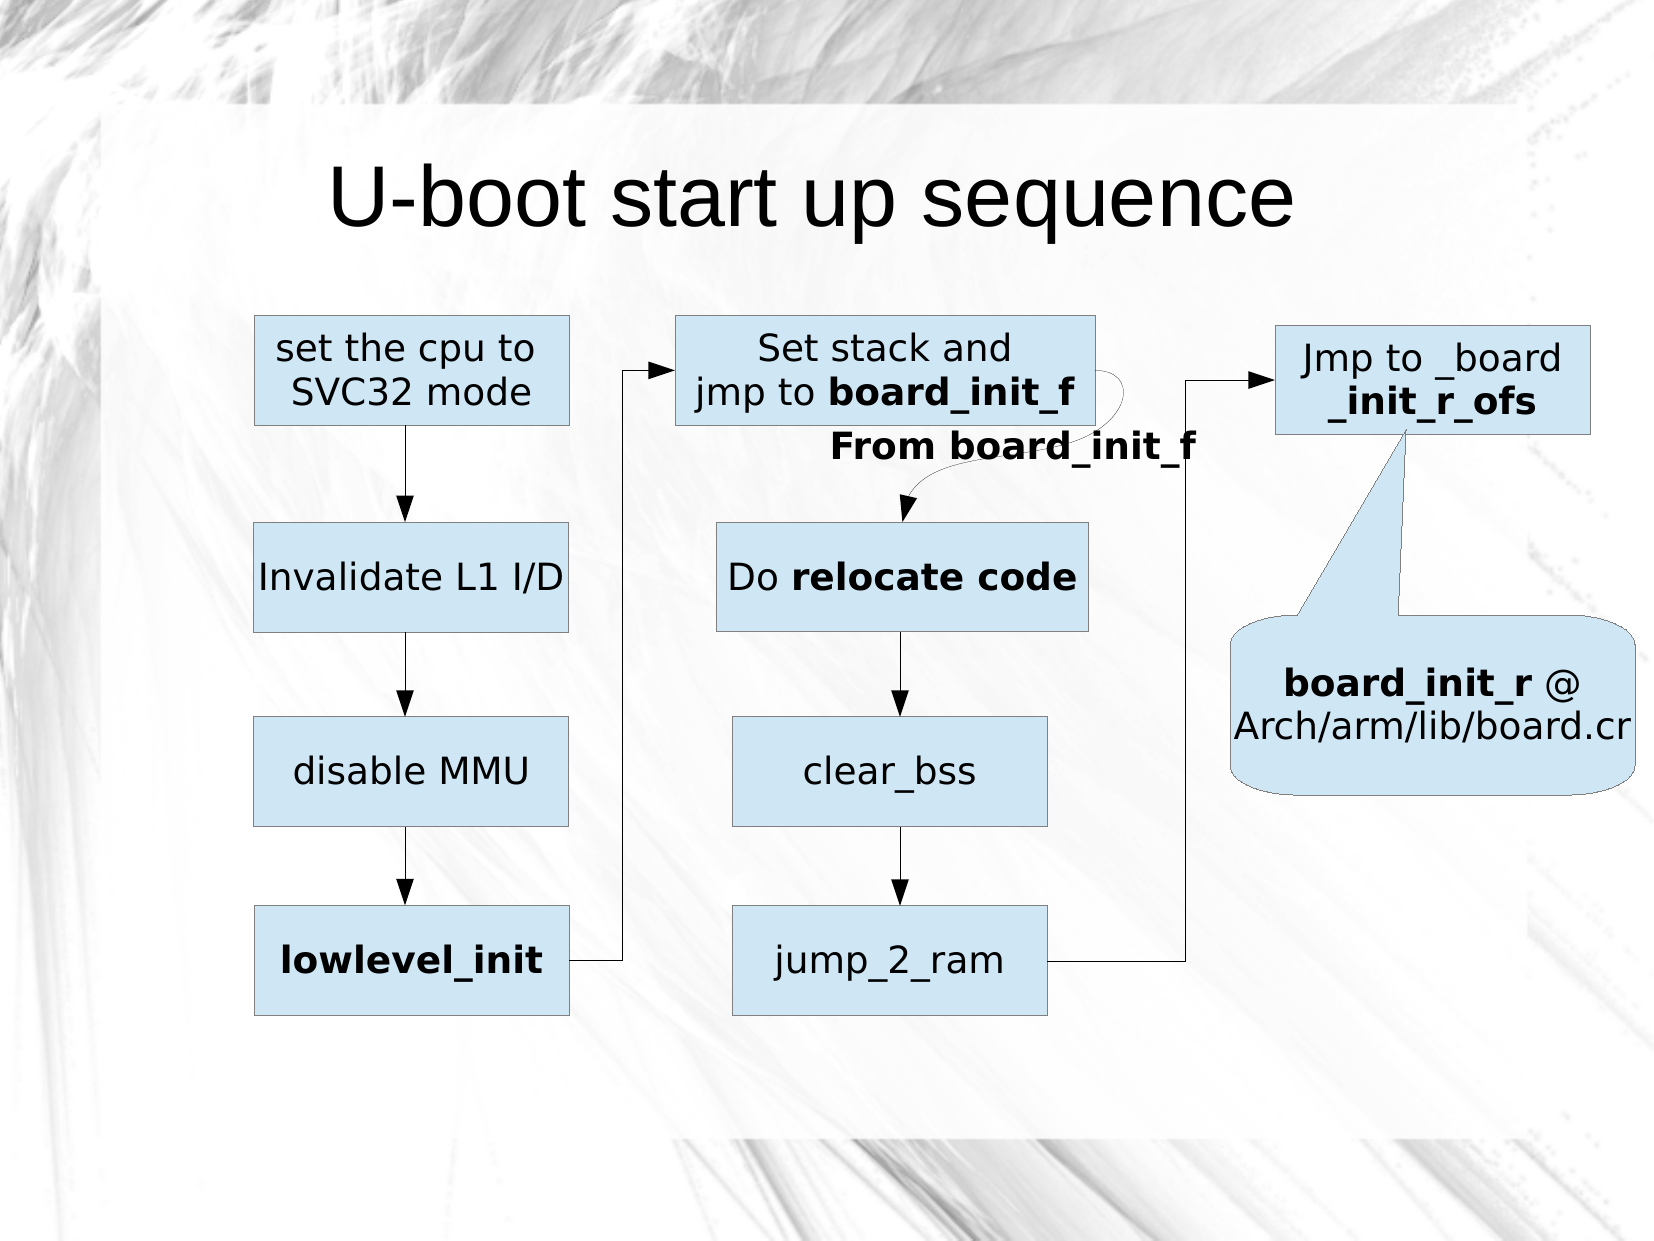

# U-boot start up sequence
Set stack and
jmp to board_init_f
set the cpu to
SVC32 mode
Jmp to _board
_init_r_ofs
Do relocate code
Invalidate L1 I/D
board_init_r @
Arch/arm/lib/board.cr
clear_bss
disable MMU
lowlevel_init
jump_2_ram